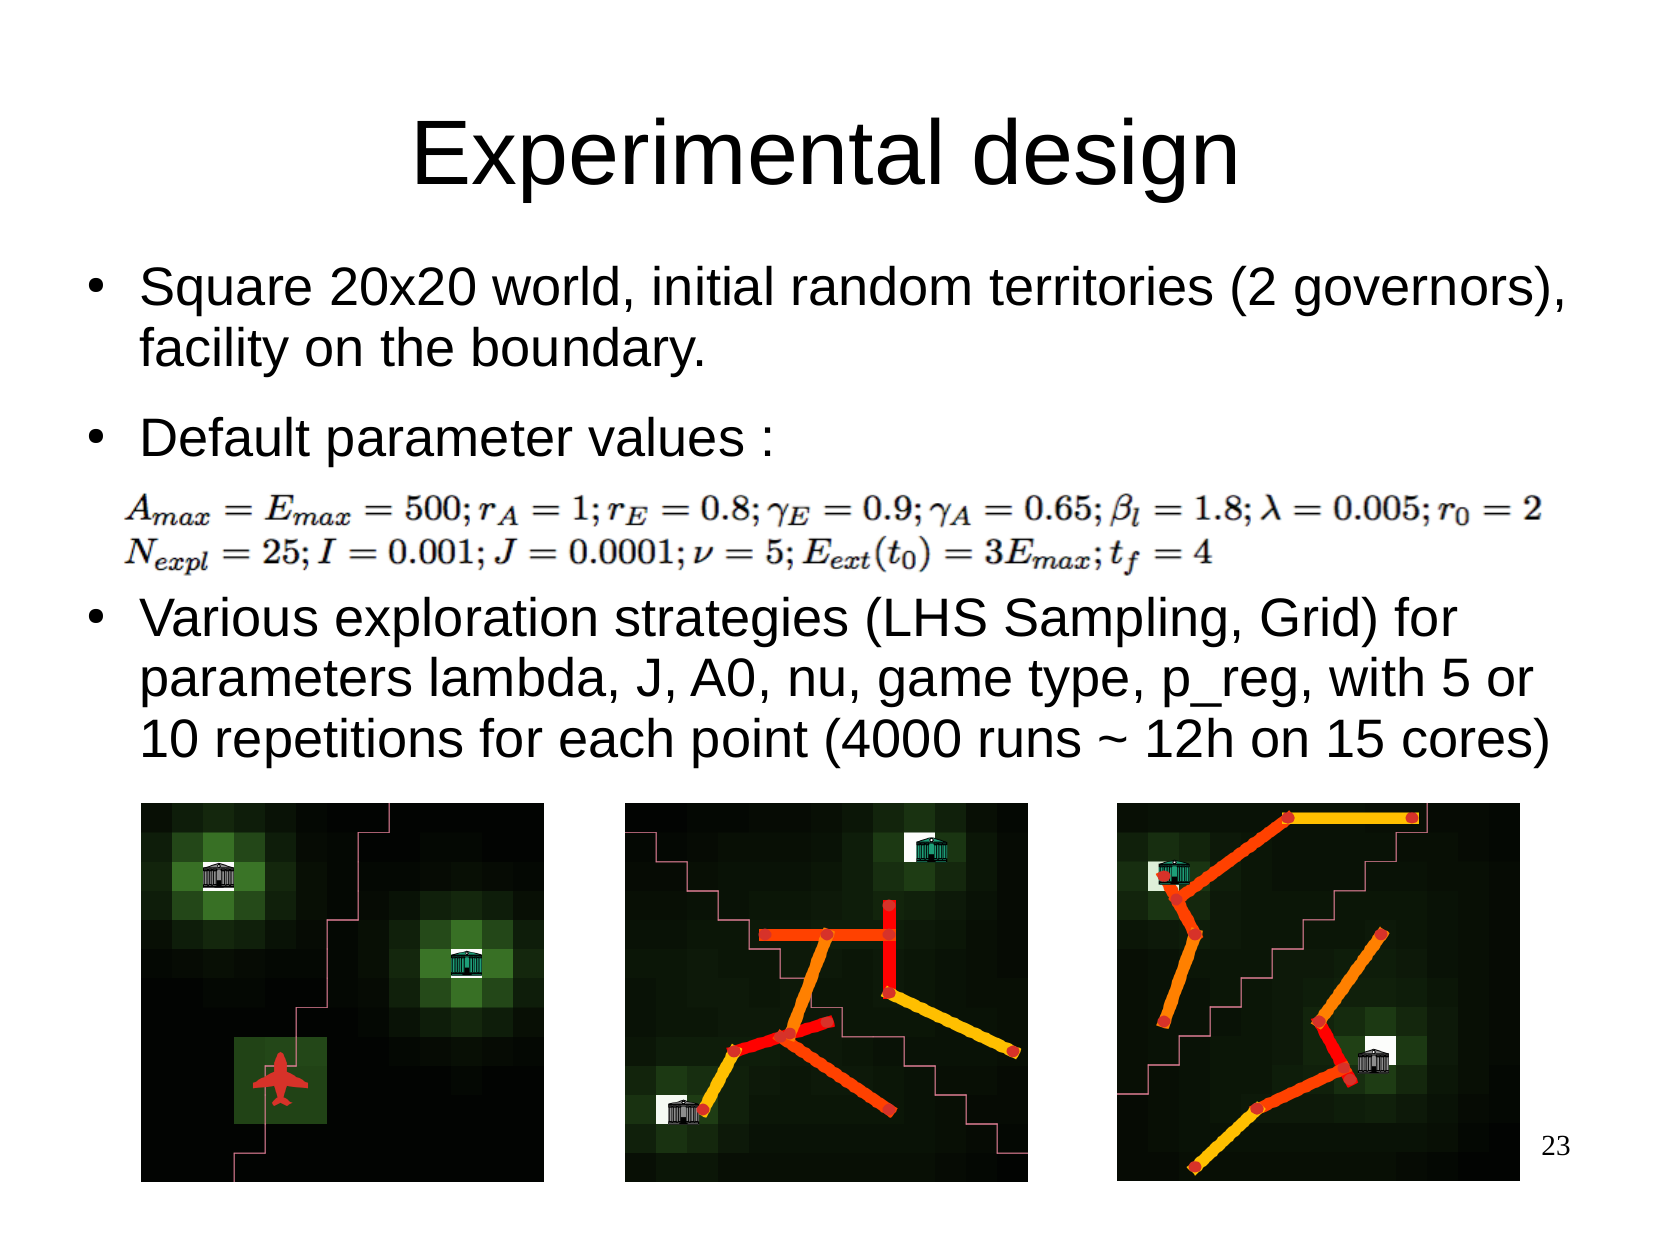

# Experimental design
Square 20x20 world, initial random territories (2 governors), facility on the boundary.
Default parameter values :
Various exploration strategies (LHS Sampling, Grid) for parameters lambda, J, A0, nu, game type, p_reg, with 5 or 10 repetitions for each point (4000 runs ~ 12h on 15 cores)
23